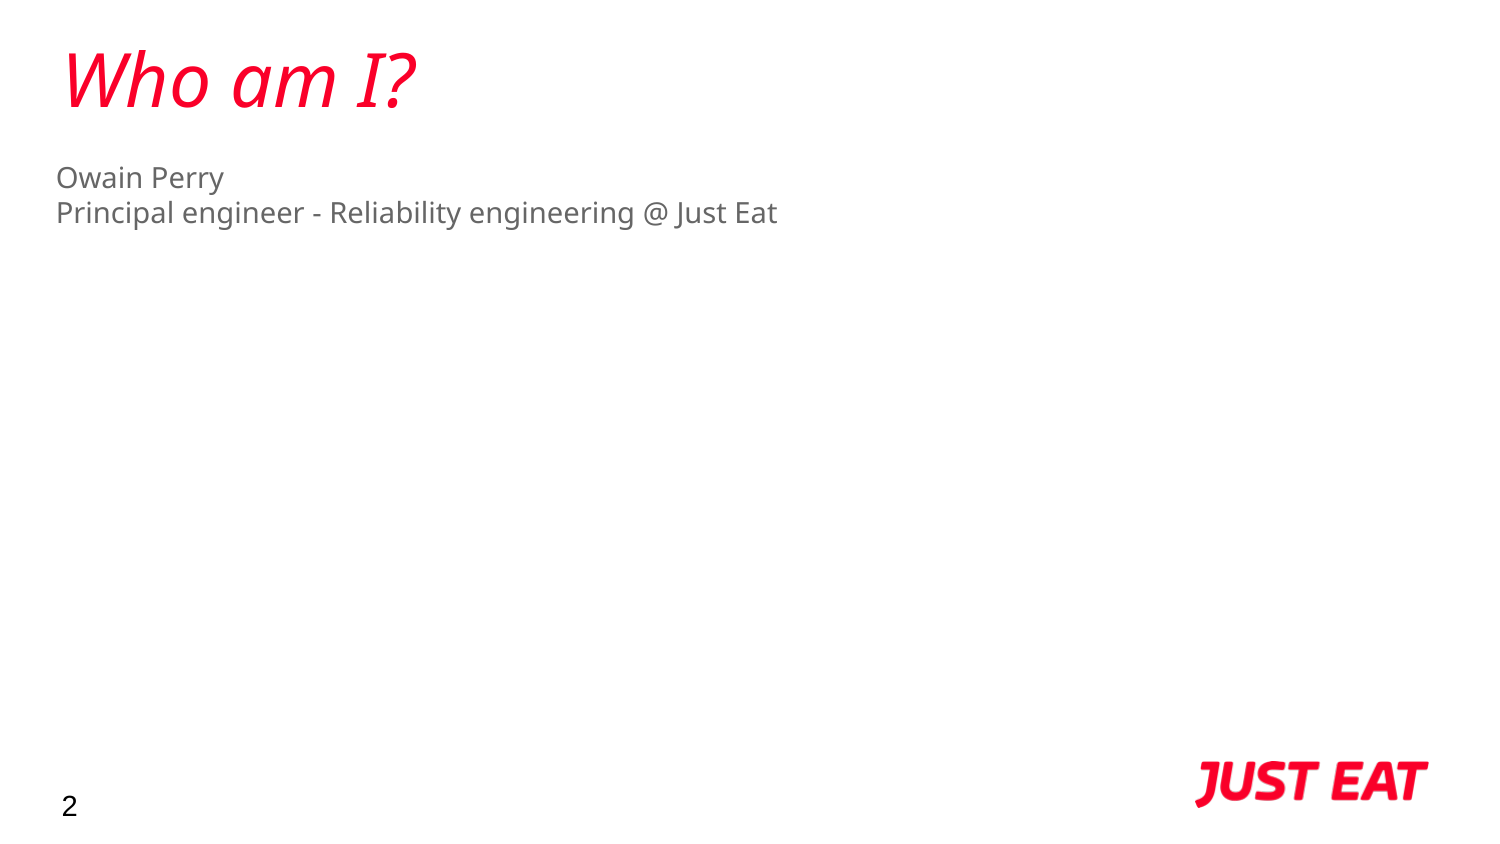

Who am I?
# Owain Perry
Principal engineer - Reliability engineering @ Just Eat